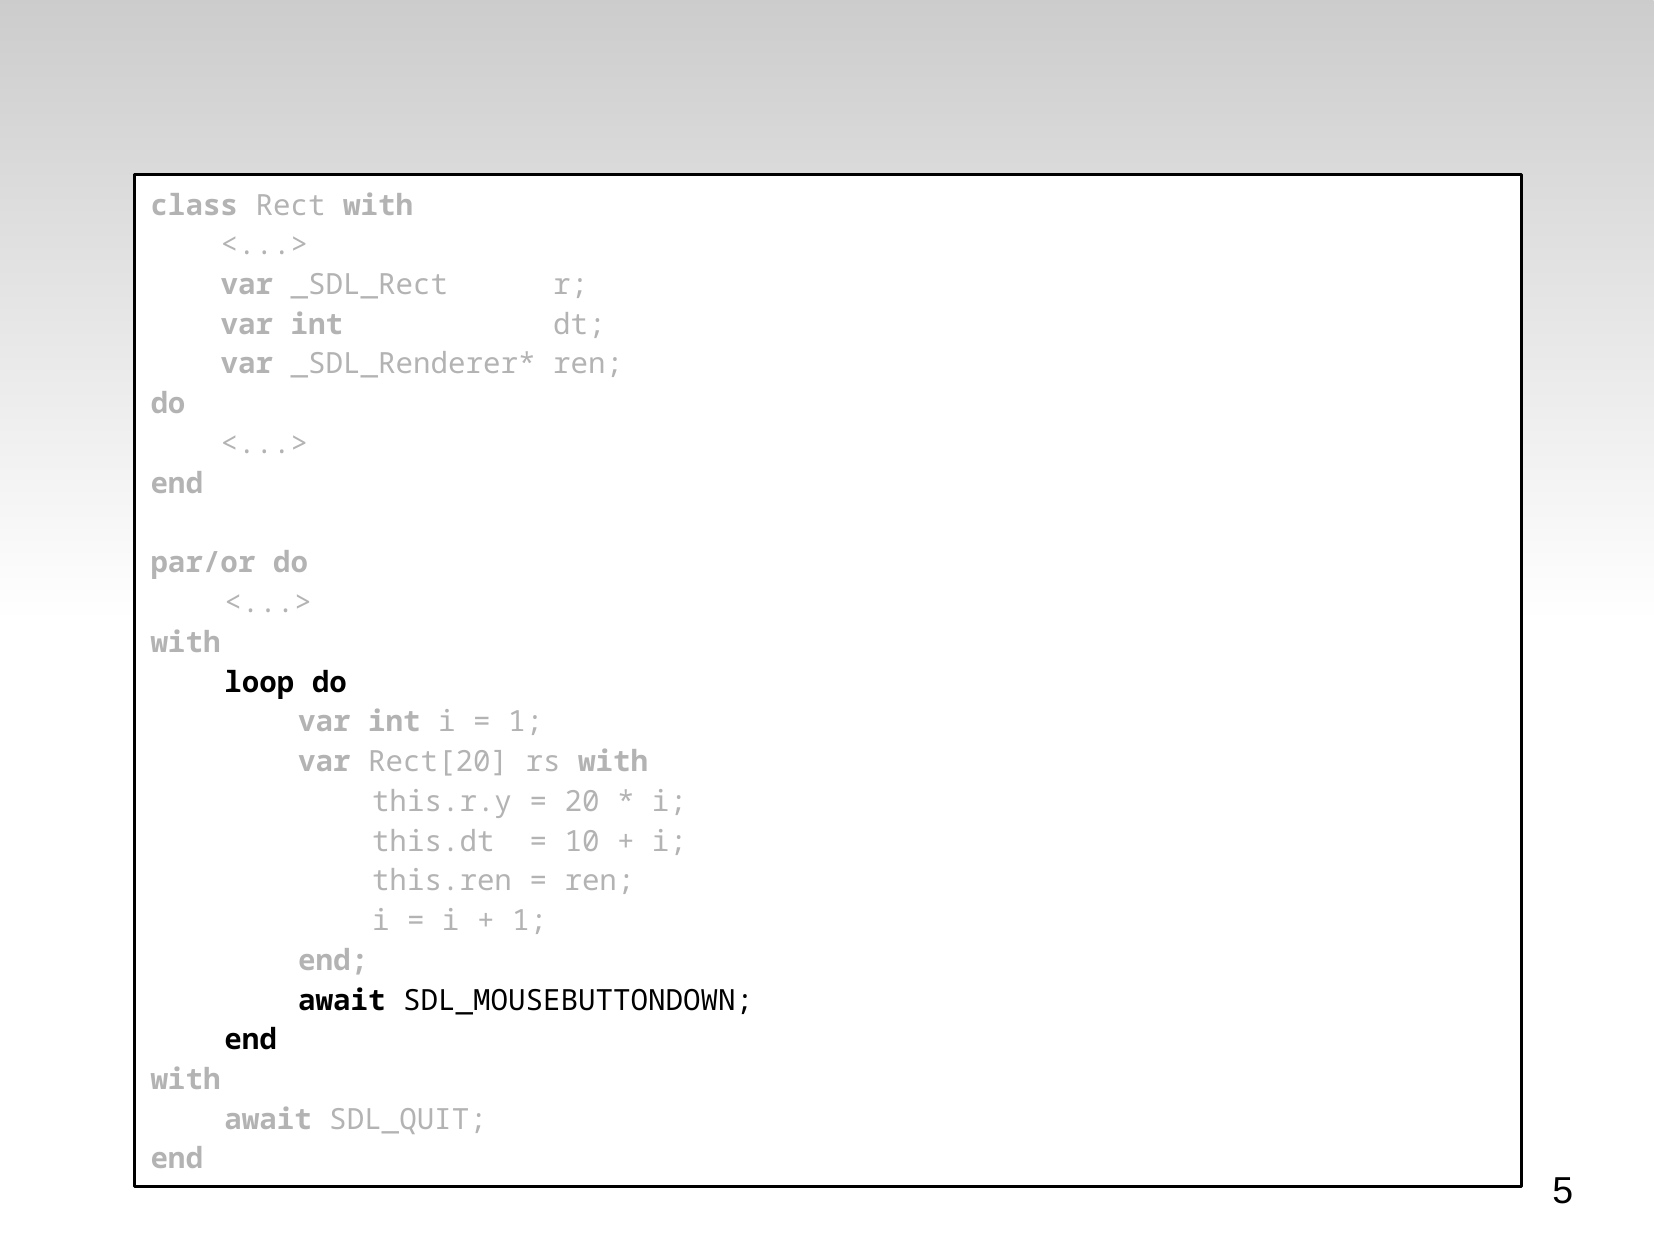

class Rect with
 <...>
 var _SDL_Rect r;
 var int dt;
 var _SDL_Renderer* ren;
do
 <...>
end
par/or do
	<...>
with
	loop do
		var int i = 1;
 		var Rect[20] rs with
 		this.r.y = 20 * i;
 		this.dt = 10 + i;
 		this.ren = ren;
 		i = i + 1;
 		end;
		await SDL_MOUSEBUTTONDOWN;
	end
with
	await SDL_QUIT;
end
5